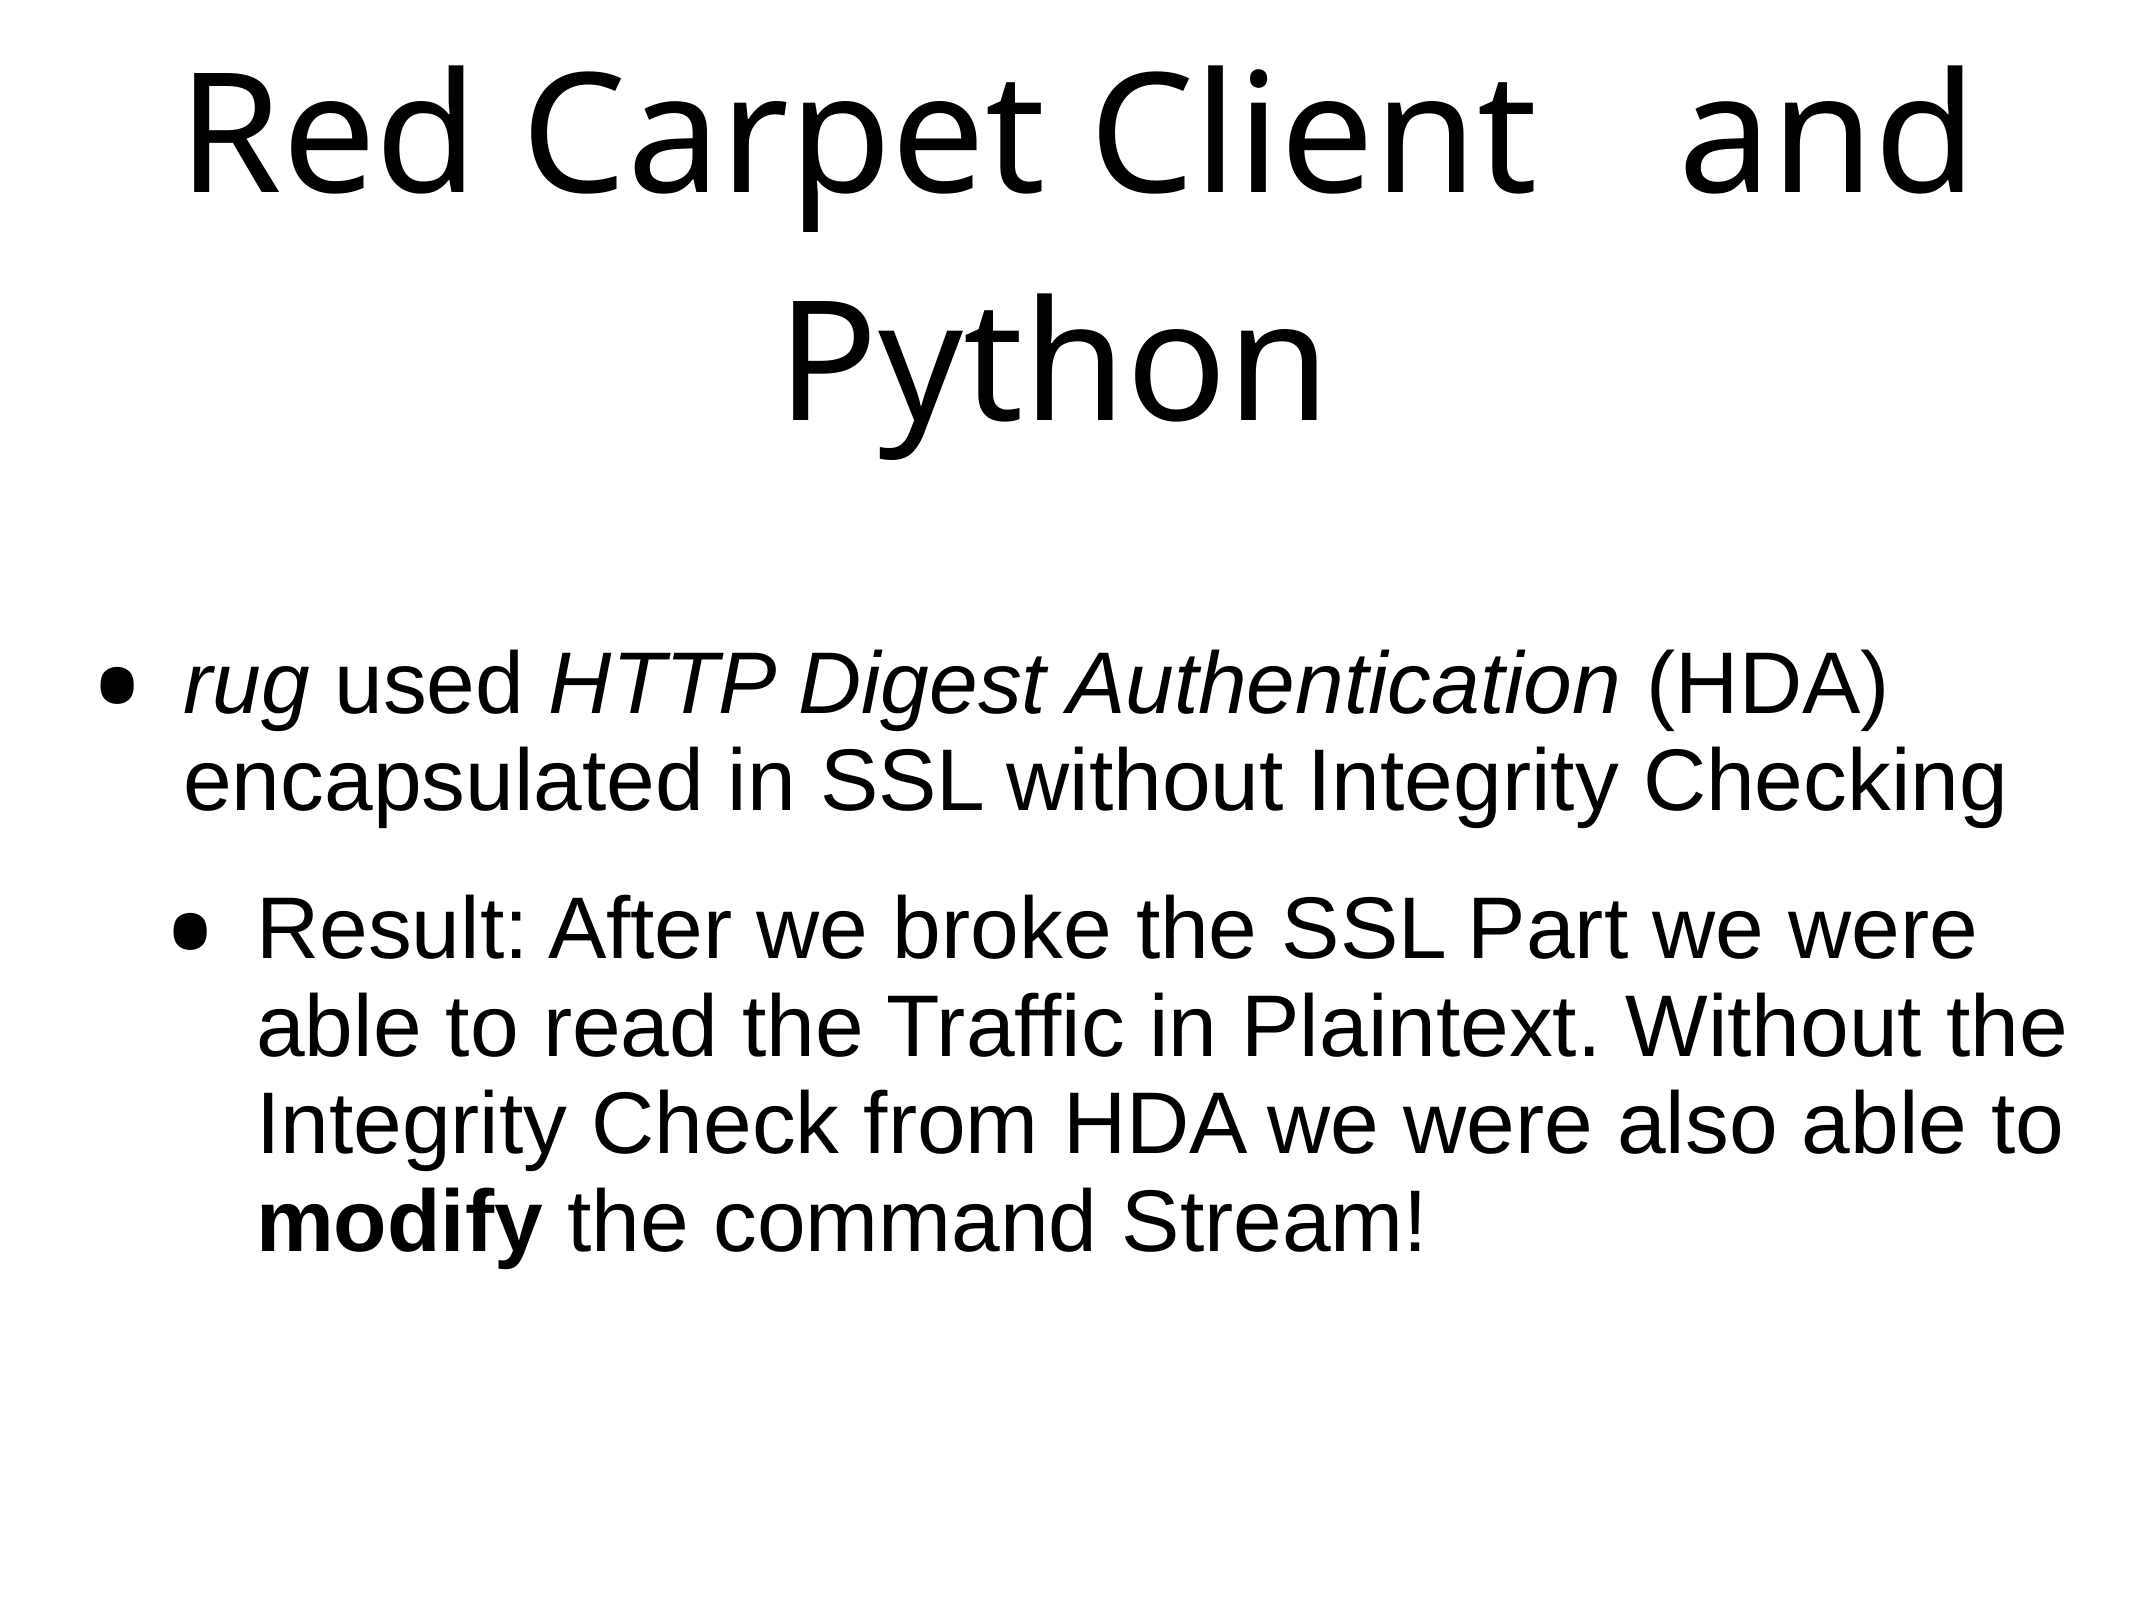

# Red Carpet Client	and Python
rug used HTTP Digest Authentication (HDA) encapsulated in SSL without Integrity Checking
Result: After we broke the SSL Part we were able to read the Traffic in Plaintext. Without the Integrity Check from HDA we were also able to modify the command Stream!